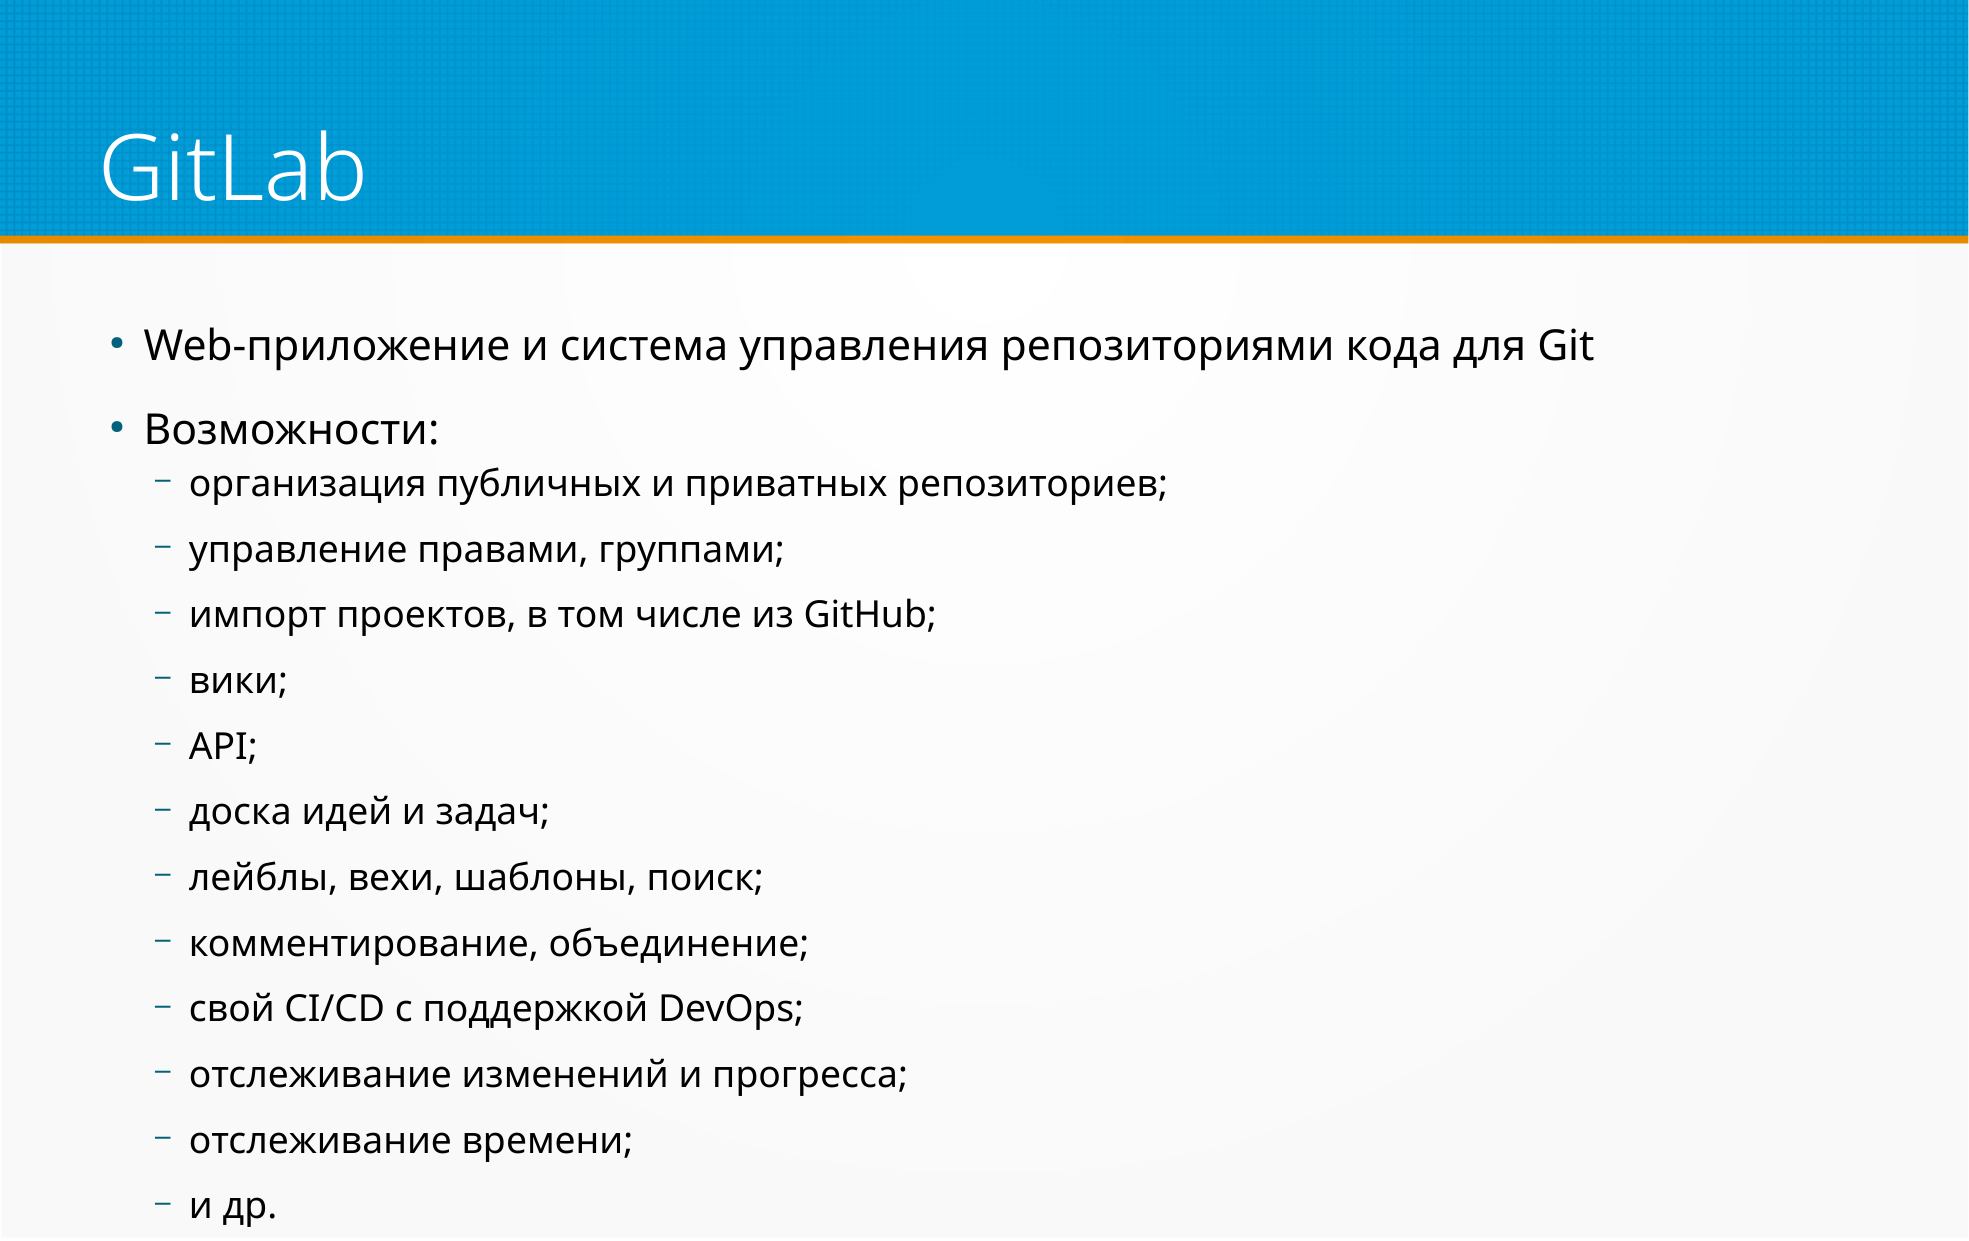

# GitLab
Web-приложение и система управления репозиториями кода для Git
Возможности:
организация публичных и приватных репозиториев;
управление правами, группами;
импорт проектов, в том числе из GitHub;
вики;
API;
доска идей и задач;
лейблы, вехи, шаблоны, поиск;
комментирование, объединение;
свой CI/CD с поддержкой DevOps;
отслеживание изменений и прогресса;
отслеживание времени;
и др.